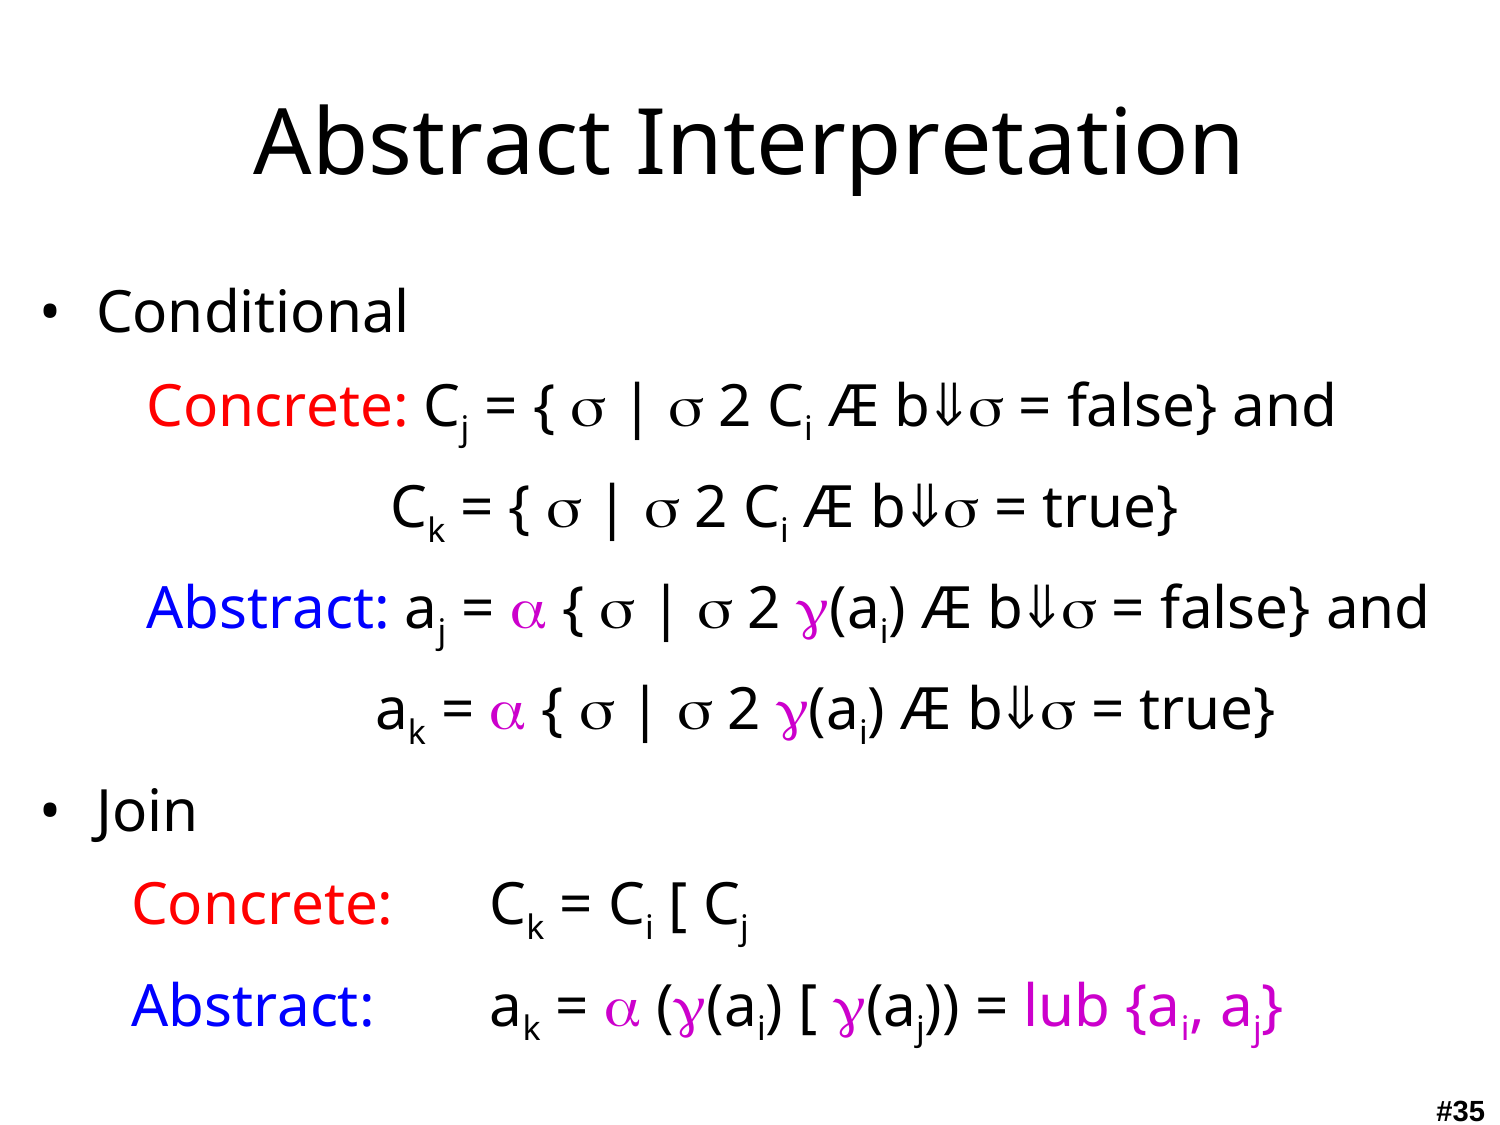

# Abstract Interpretation
Conditional
 Concrete: Cj = {  |  2 Ci Æ b = false} and
 Ck = {  |  2 Ci Æ b = true}
 Abstract: aj =  {  |  2 (ai) Æ b = false} and
 ak =  {  |  2 (ai) Æ b = true}
Join
 Concrete:	Ck = Ci [ Cj
 Abstract: 	ak =  ((ai) [ (aj)) = lub {ai, aj}
35